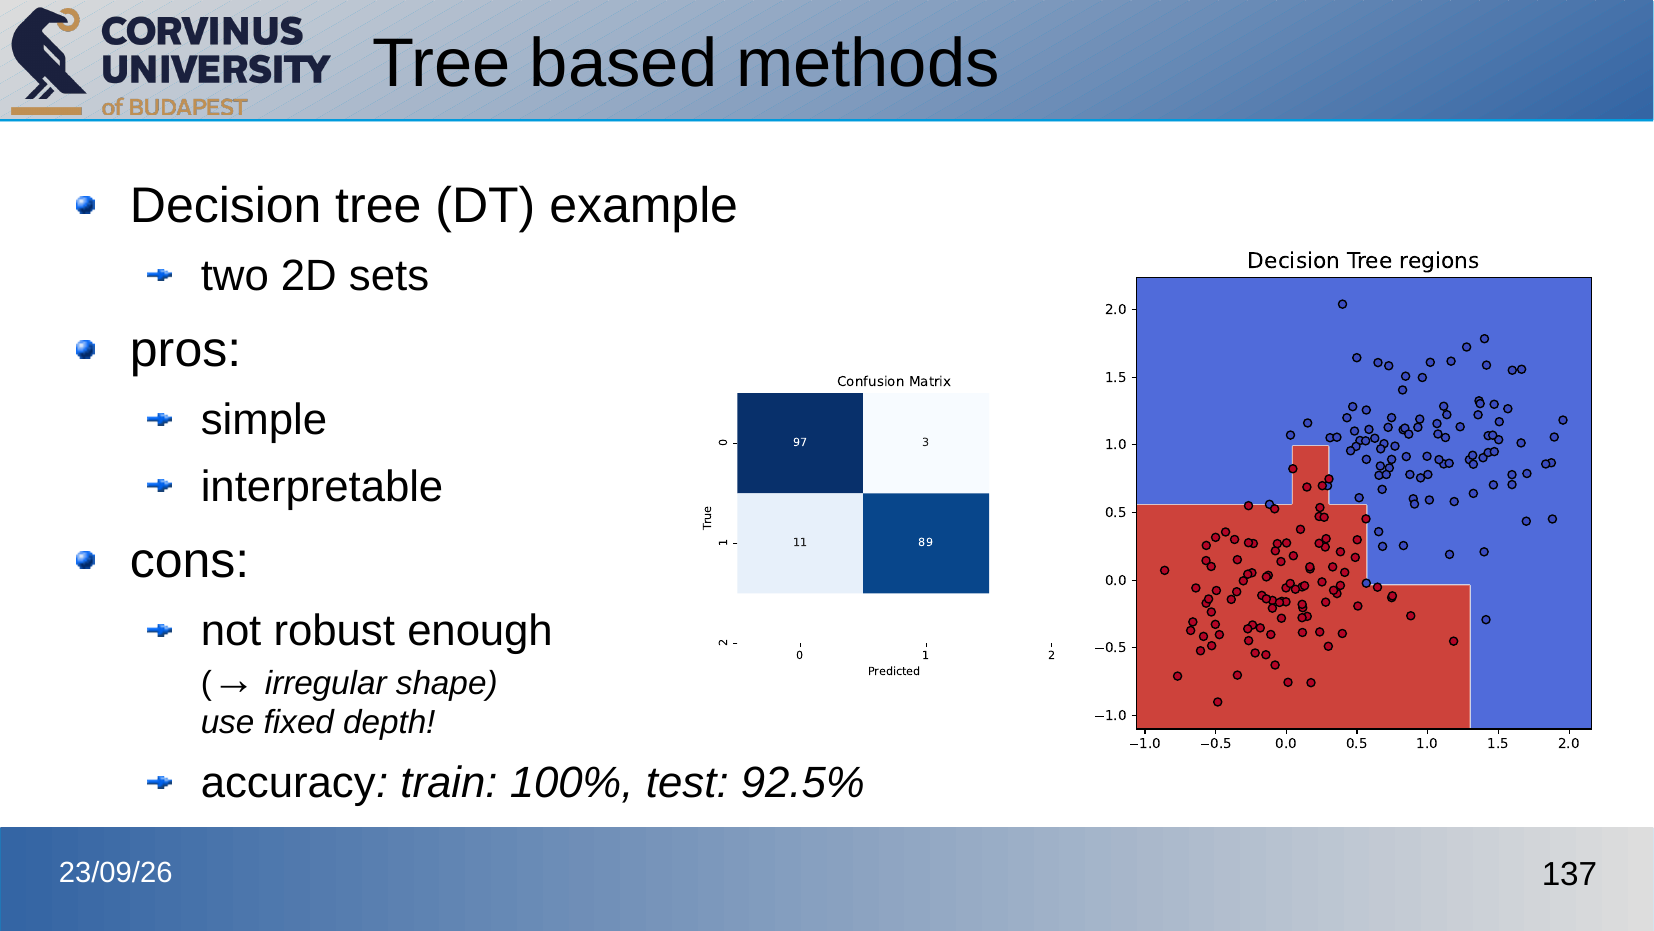

# Tree based methods
Decision tree (DT) example
two 2D sets
pros:
simple
interpretable
cons:
not robust enough
(→ irregular shape)
use fixed depth!
accuracy: train: 100%, test: 92.5%